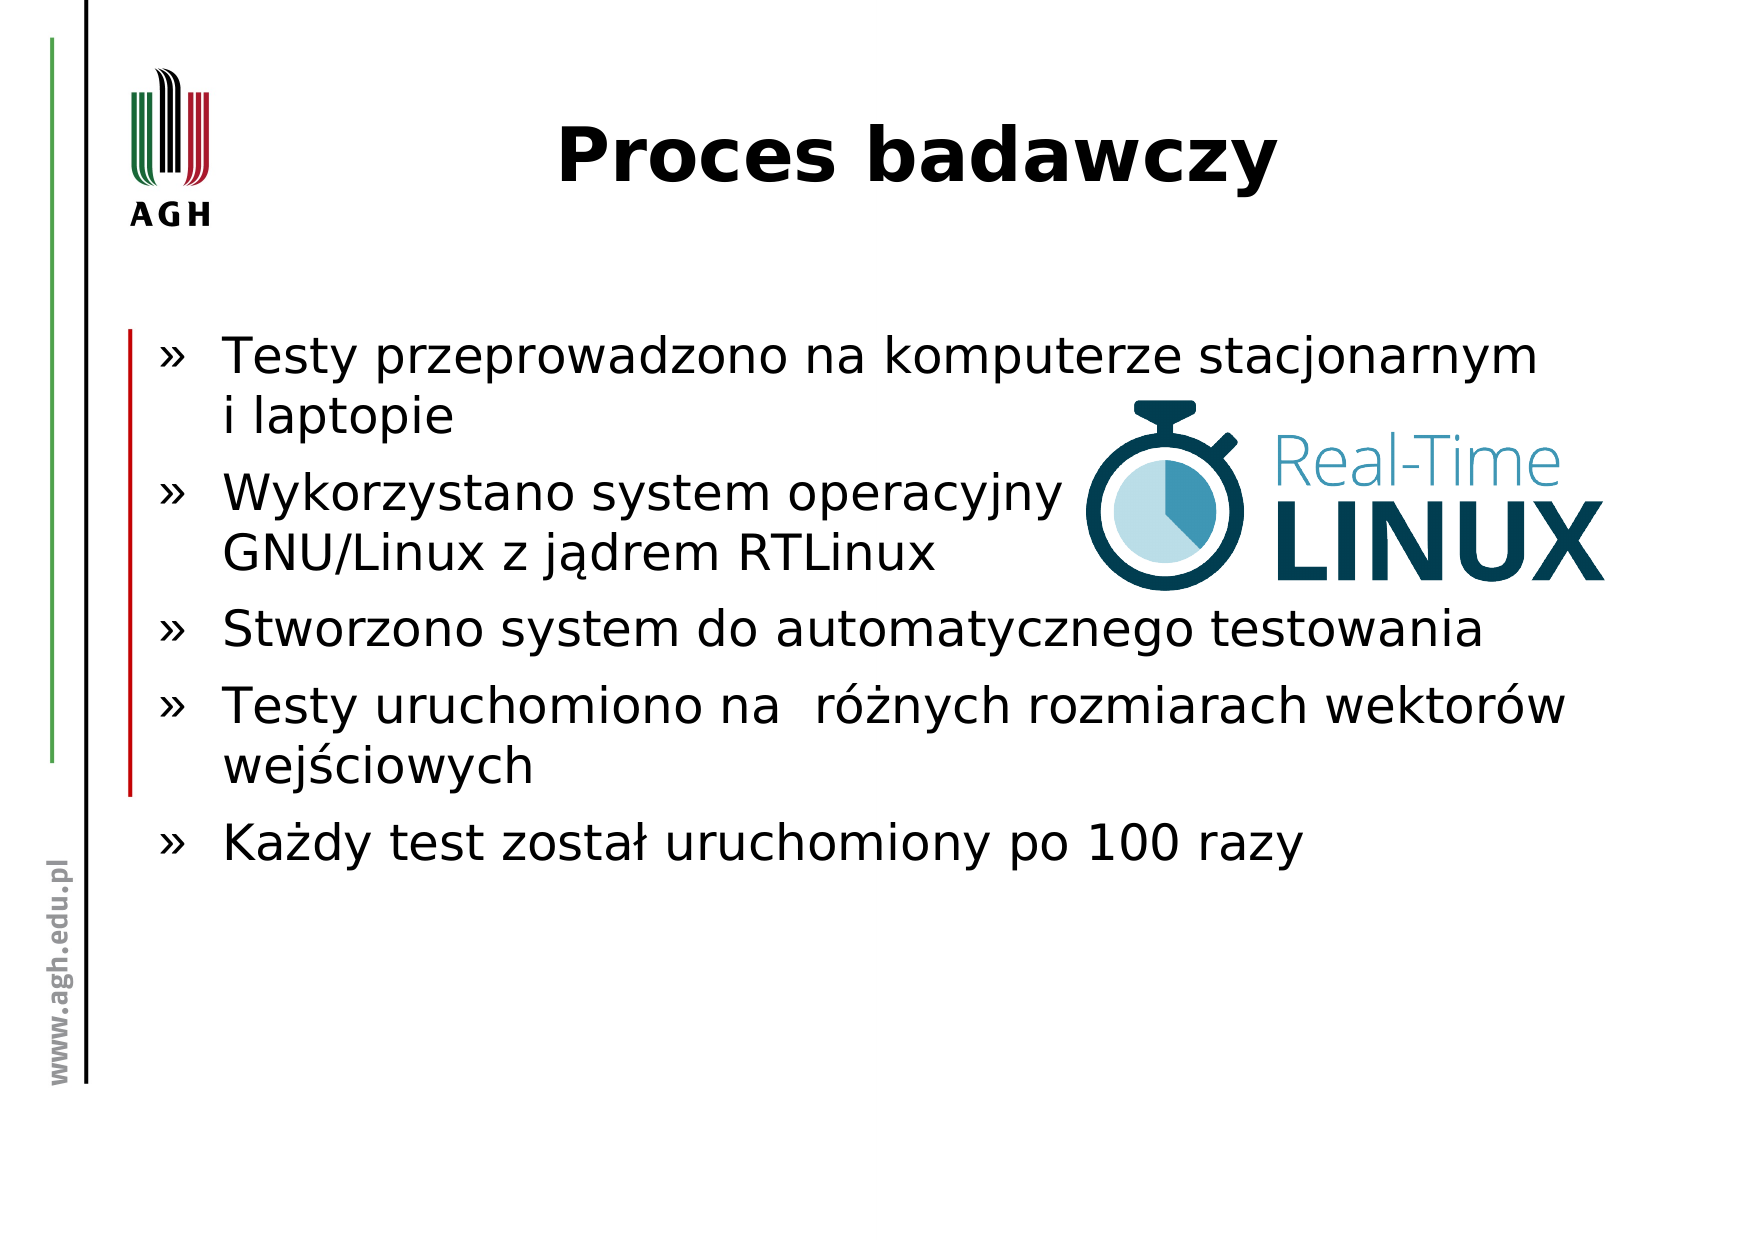

# Proces badawczy
Testy przeprowadzono na komputerze stacjonarnym i laptopie
Wykorzystano system operacyjny
GNU/Linux z jądrem RTLinux
Stworzono system do automatycznego testowania
Testy uruchomiono na różnych rozmiarach wektorów wejściowych
Każdy test został uruchomiony po 100 razy